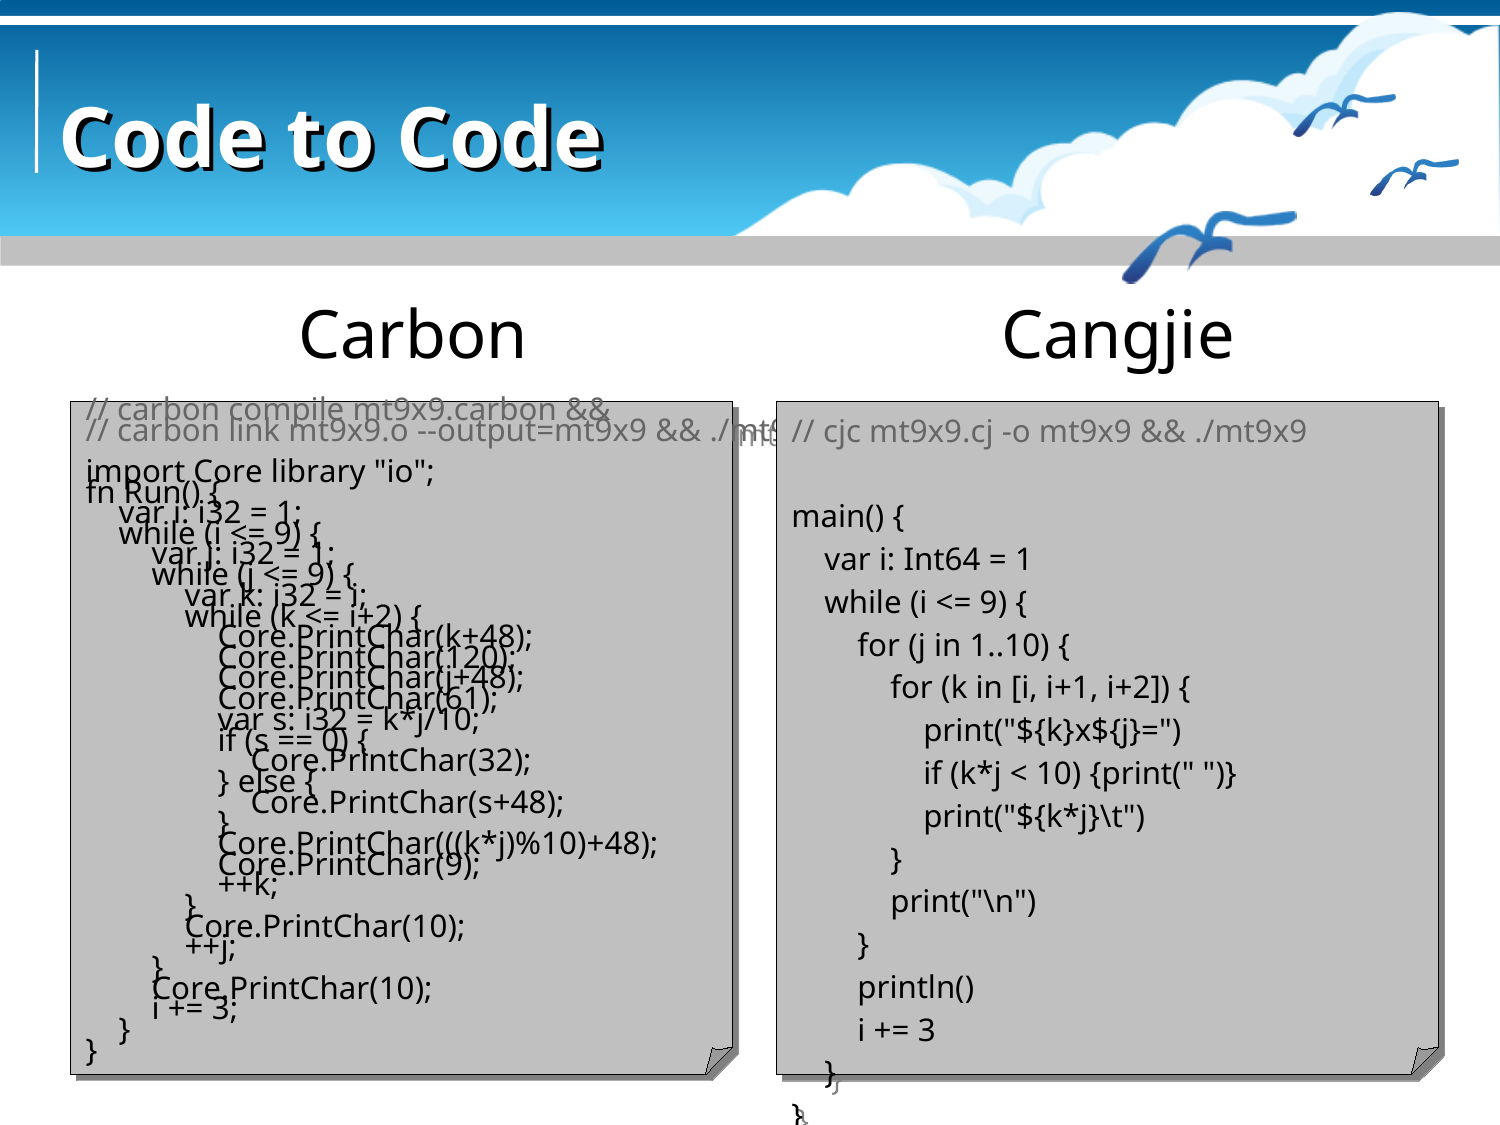

# Code to Code
Cangjie
Carbon
// carbon compile mt9x9.carbon &&
// carbon link mt9x9.o --output=mt9x9 && ./mt9x9
import Core library "io";
fn Run() {
 var i: i32 = 1;
 while (i <= 9) {
 var j: i32 = 1;
 while (j <= 9) {
 var k: i32 = i;
 while (k <= i+2) {
 Core.PrintChar(k+48);
 Core.PrintChar(120);
 Core.PrintChar(j+48);
 Core.PrintChar(61);
 var s: i32 = k*j/10;
 if (s == 0) {
 Core.PrintChar(32);
 } else {
 Core.PrintChar(s+48);
 }
 Core.PrintChar(((k*j)%10)+48);
 Core.PrintChar(9);
 ++k;
 }
 Core.PrintChar(10);
 ++j;
 }
 Core.PrintChar(10);
 i += 3;
 }
}
// cjc mt9x9.cj -o mt9x9 && ./mt9x9
main() {
 var i: Int64 = 1
 while (i <= 9) {
 for (j in 1..10) {
 for (k in [i, i+1, i+2]) {
 print("${k}x${j}=")
 if (k*j < 10) {print(" ")}
 print("${k*j}\t")
 }
 print("\n")
 }
 println()
 i += 3
 }
}